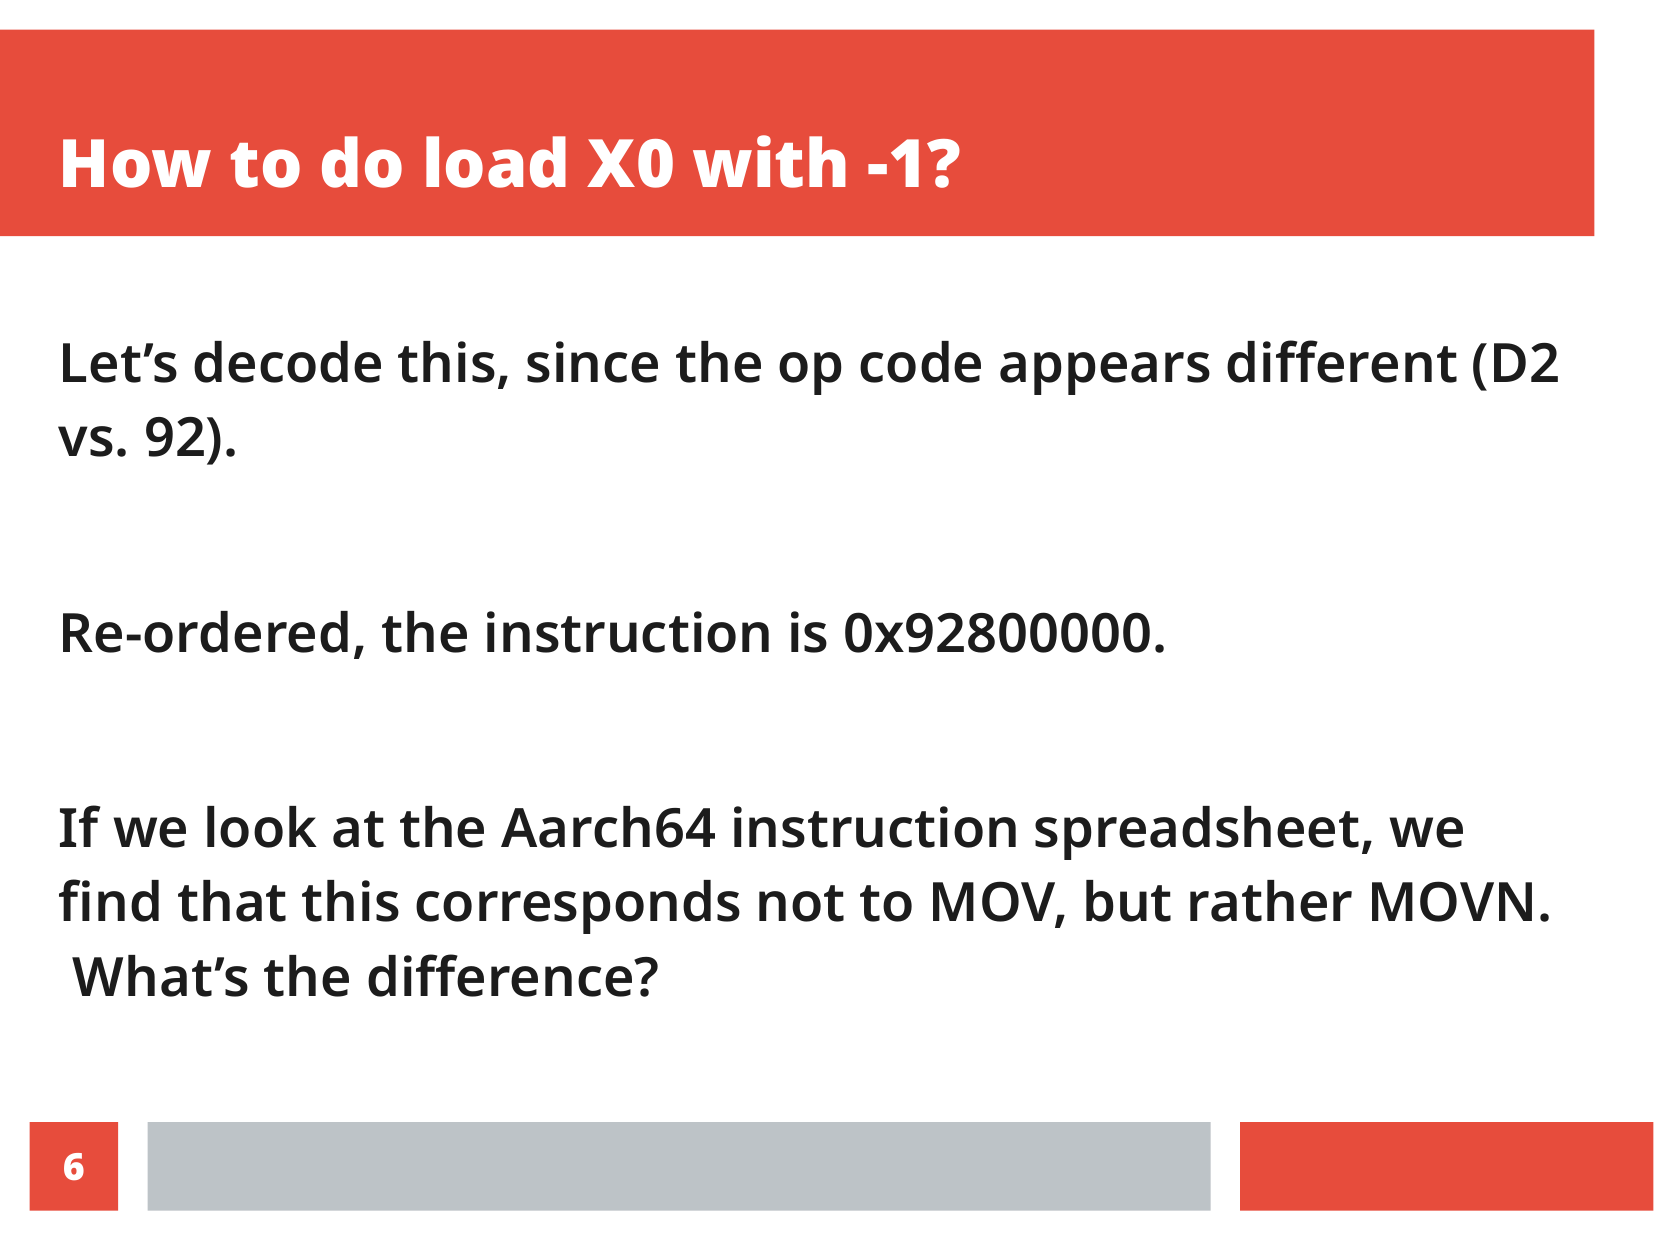

# How to do load X0 with -1?
Let’s decode this, since the op code appears different (D2 vs. 92).
Re-ordered, the instruction is 0x92800000.
If we look at the Aarch64 instruction spreadsheet, we find that this corresponds not to MOV, but rather MOVN. What’s the difference?
6